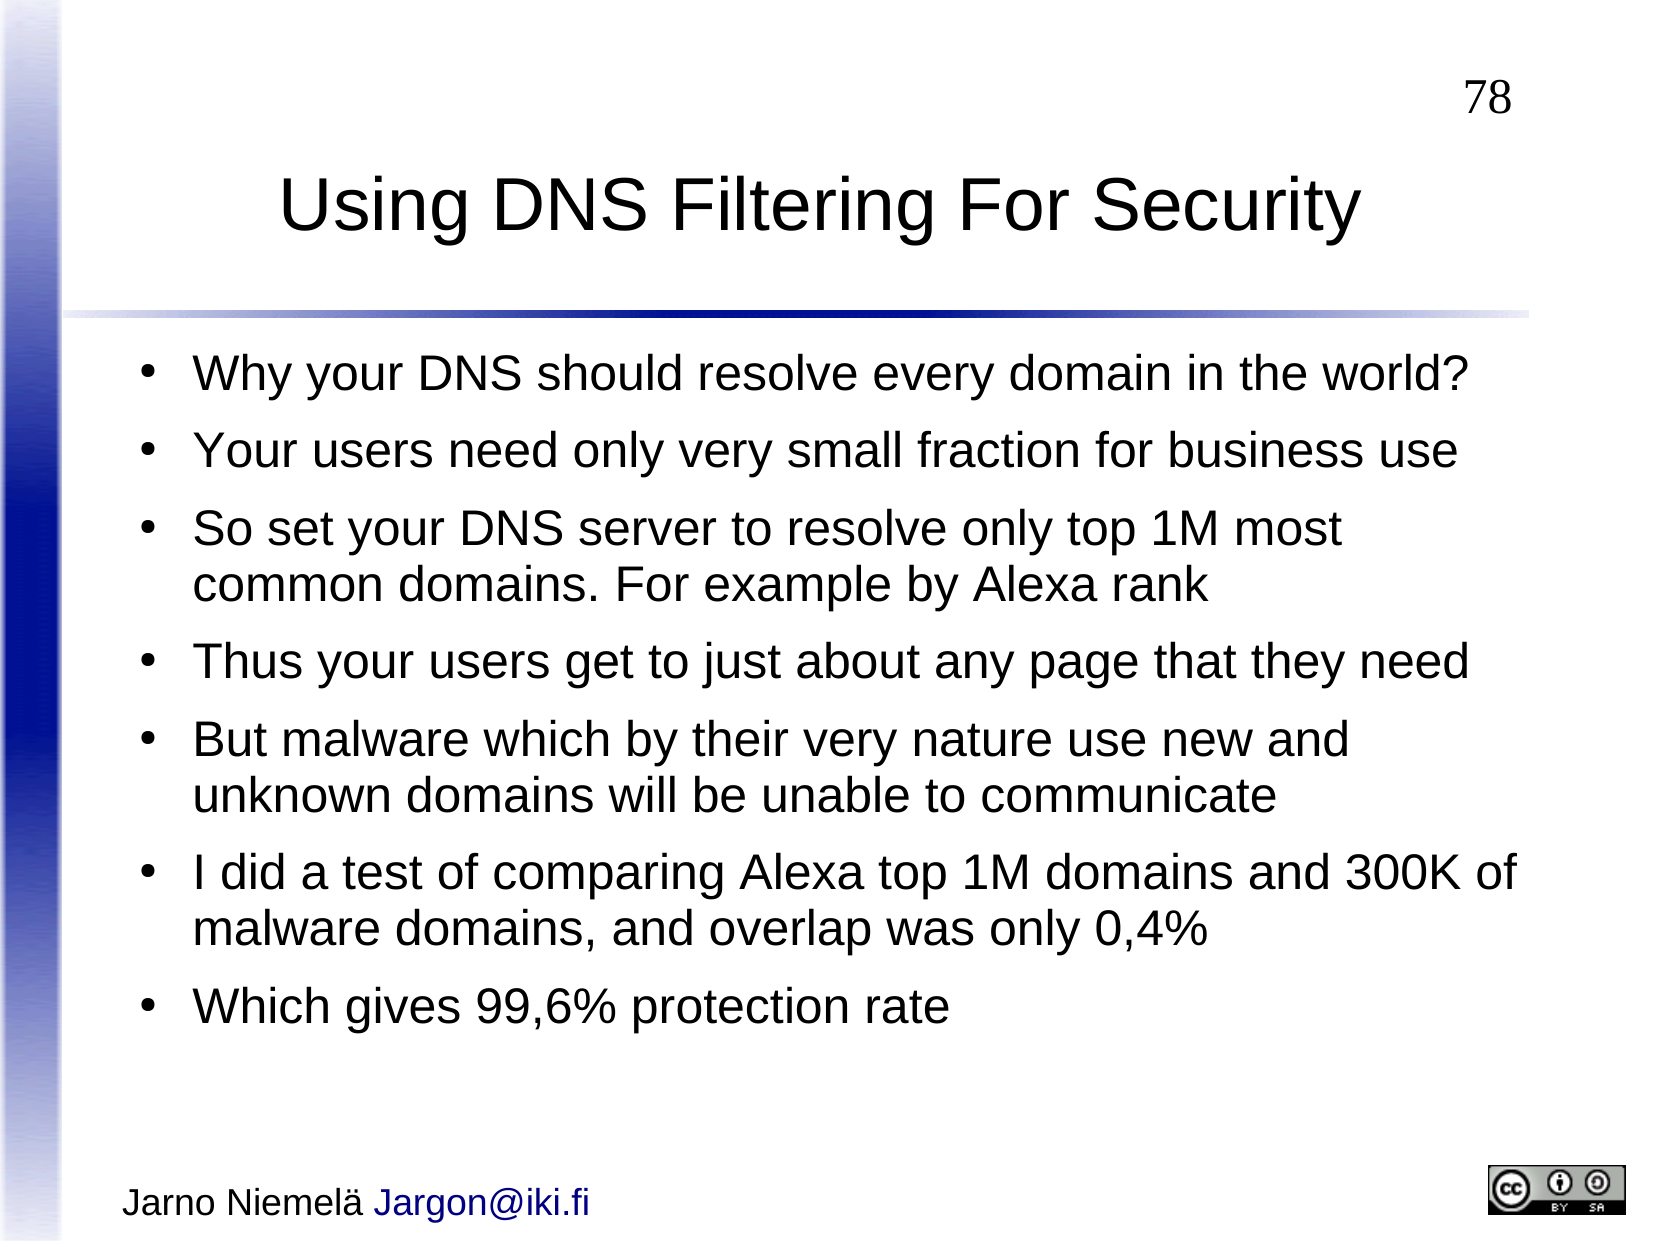

# Using DNS Filtering For Security
Why your DNS should resolve every domain in the world?
Your users need only very small fraction for business use
So set your DNS server to resolve only top 1M most common domains. For example by Alexa rank
Thus your users get to just about any page that they need
But malware which by their very nature use new and unknown domains will be unable to communicate
I did a test of comparing Alexa top 1M domains and 300K of malware domains, and overlap was only 0,4%
Which gives 99,6% protection rate